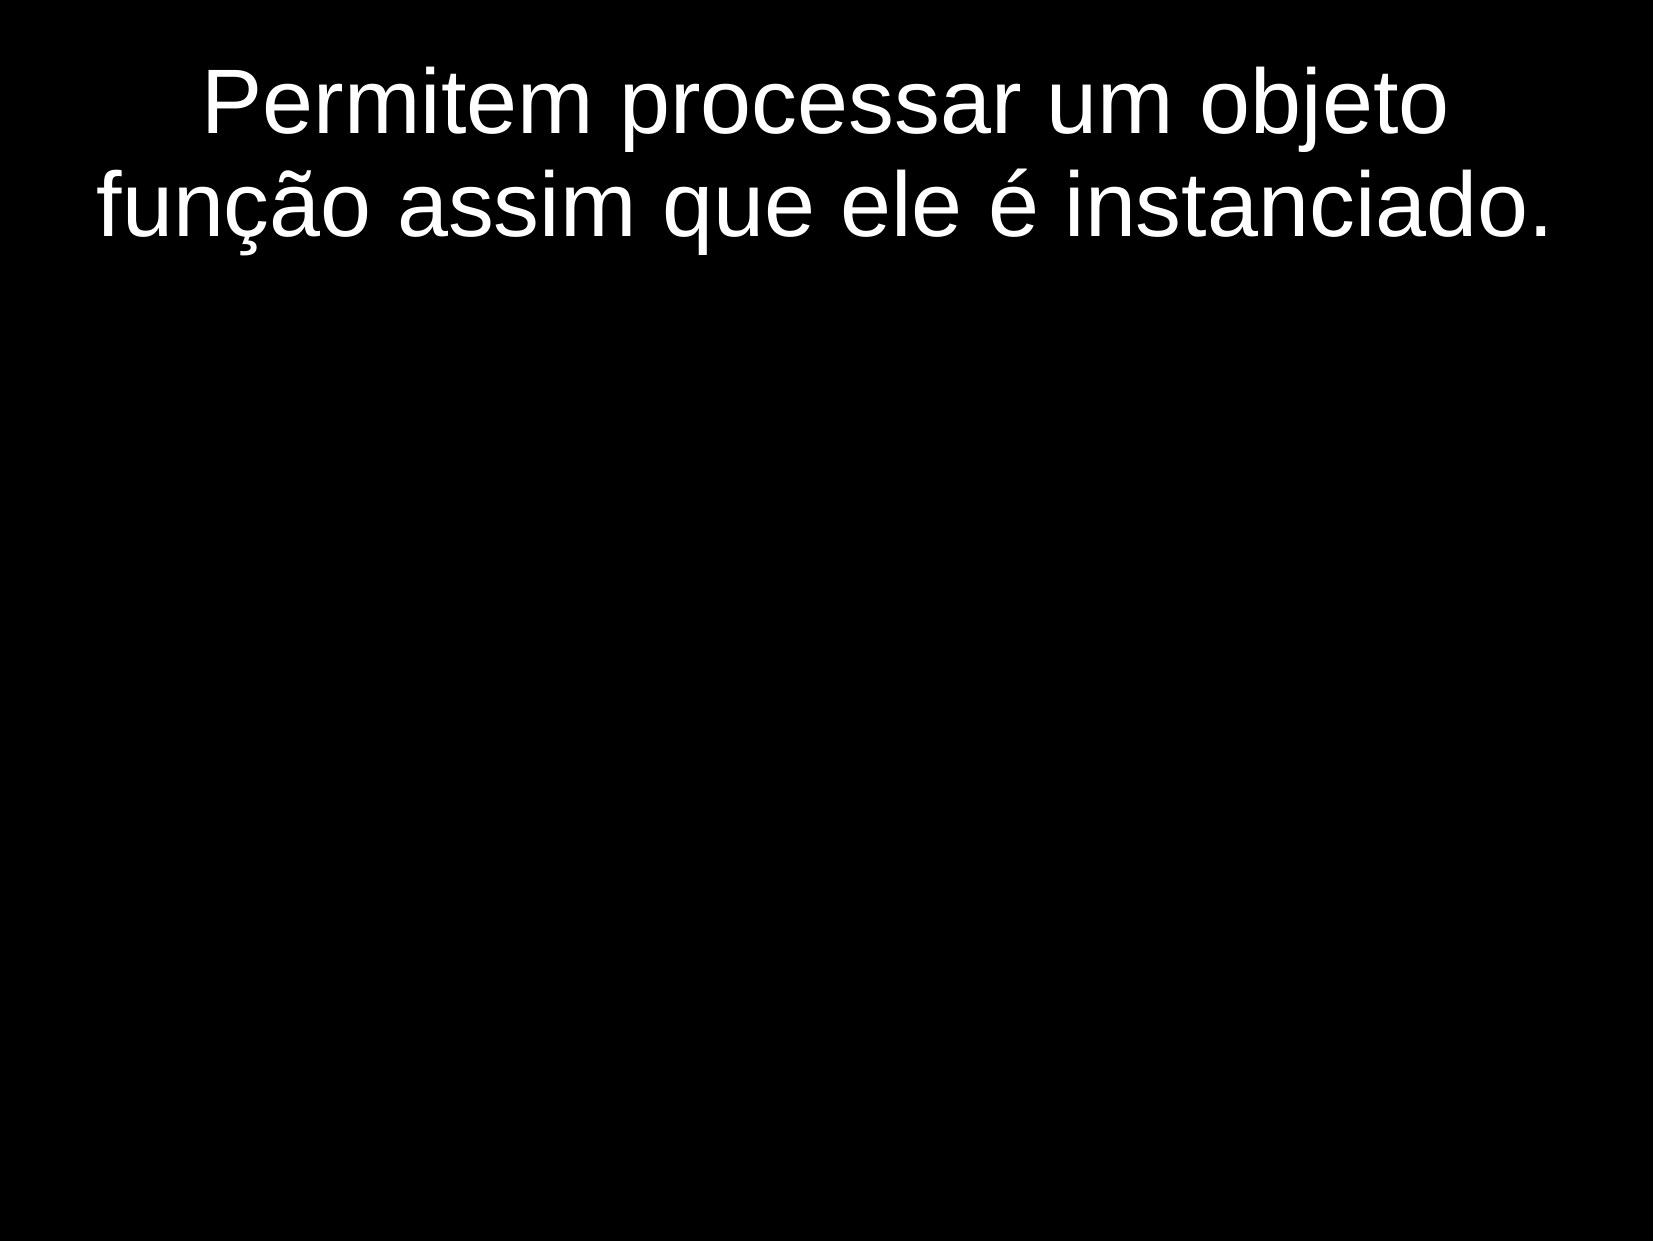

# Permitem processar um objeto função assim que ele é instanciado.